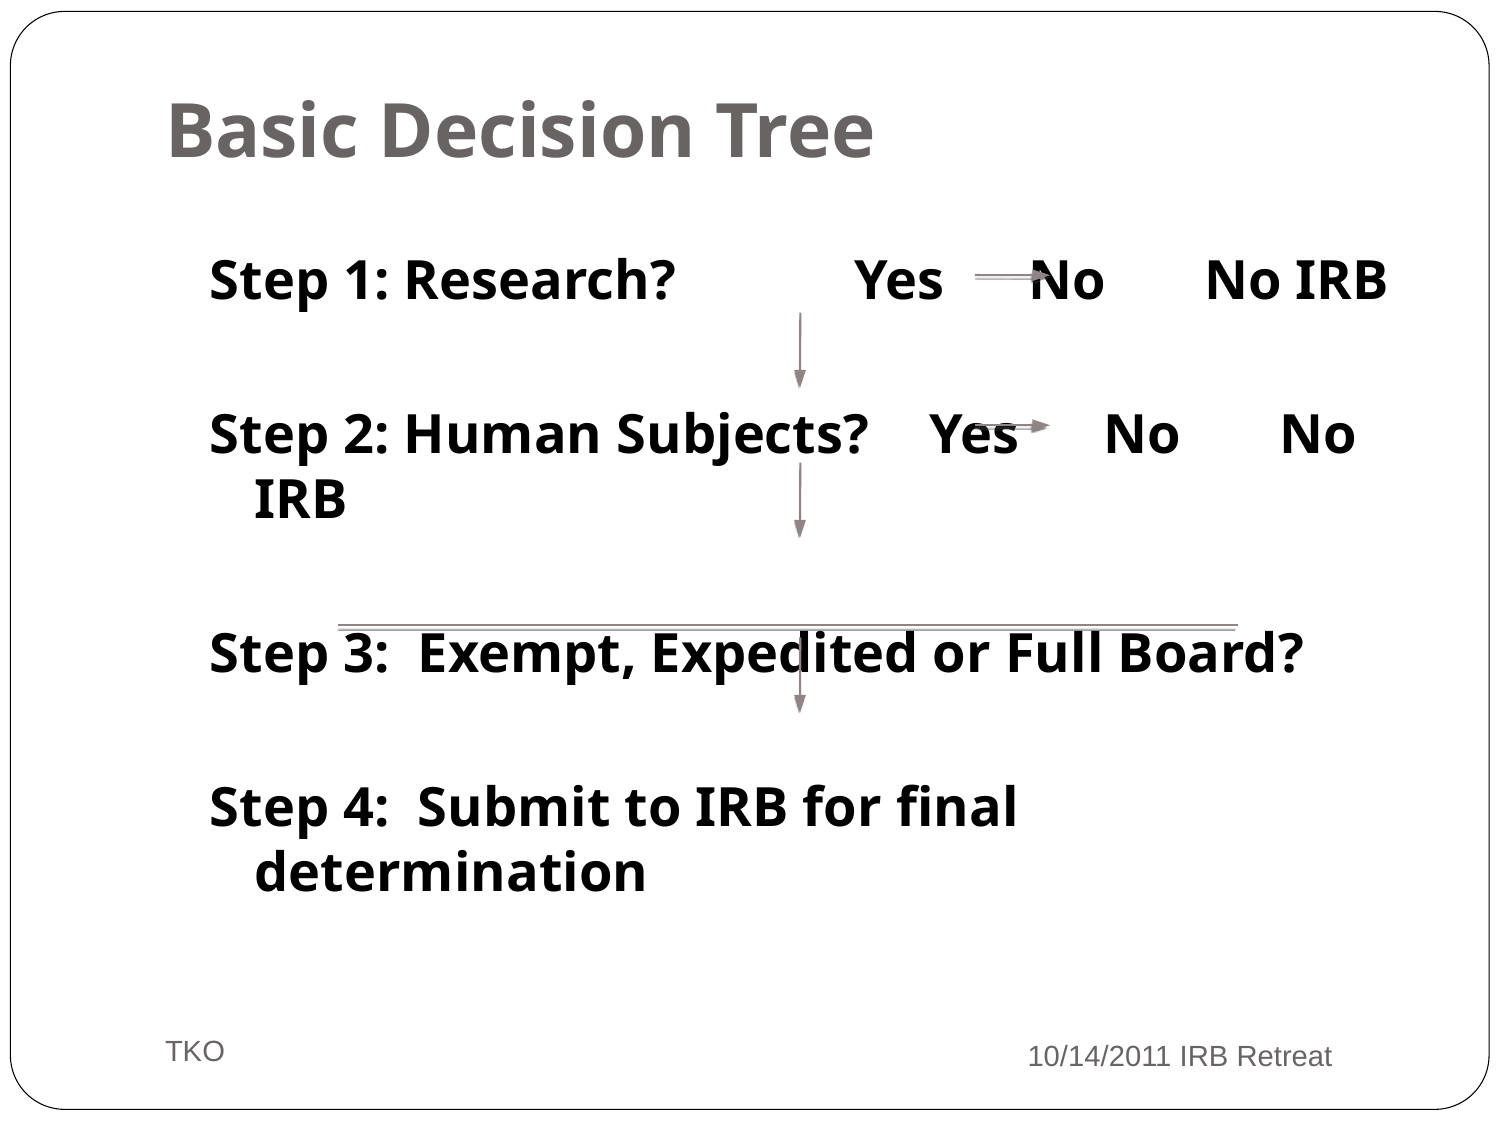

# Basic Decision Tree
Step 1: Research? 		Yes No No IRB
Step 2: Human Subjects? 	Yes No No IRB
Step 3: Exempt, Expedited or Full Board?
Step 4: Submit to IRB for final determination
TKO
10/14/2011 IRB Retreat